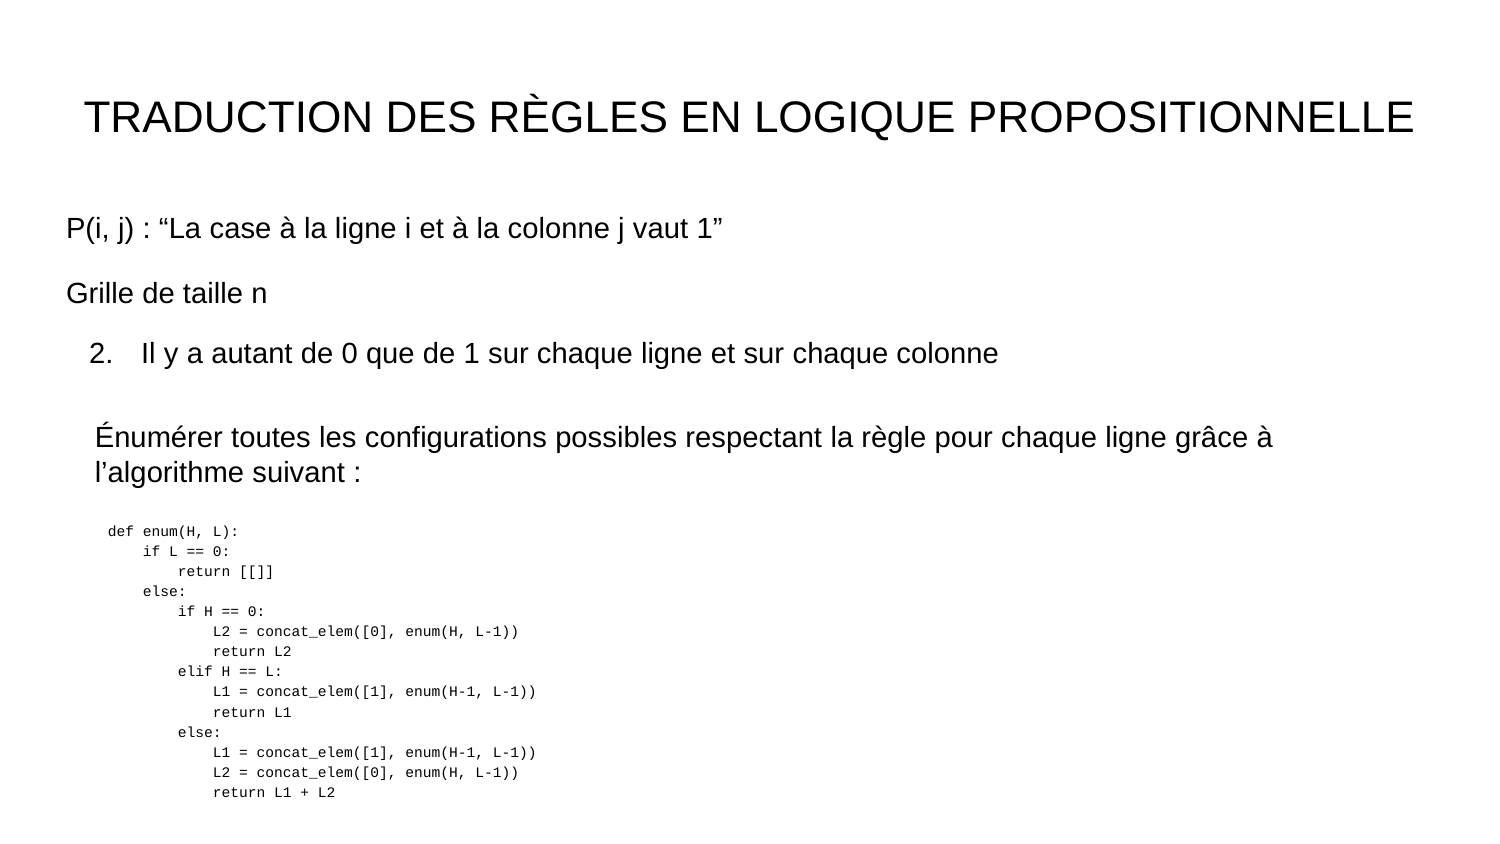

# TRADUCTION DES RÈGLES EN LOGIQUE PROPOSITIONNELLE
P(i, j) : “La case à la ligne i et à la colonne j vaut 1”
Grille de taille n
Il y a autant de 0 que de 1 sur chaque ligne et sur chaque colonne
Énumérer toutes les configurations possibles respectant la règle pour chaque ligne grâce à l’algorithme suivant :
def enum(H, L):
 if L == 0:
 return [[]]
 else:
 if H == 0:
 L2 = concat_elem([0], enum(H, L-1))
 return L2
 elif H == L:
 L1 = concat_elem([1], enum(H-1, L-1))
 return L1
 else:
 L1 = concat_elem([1], enum(H-1, L-1))
 L2 = concat_elem([0], enum(H, L-1))
 return L1 + L2